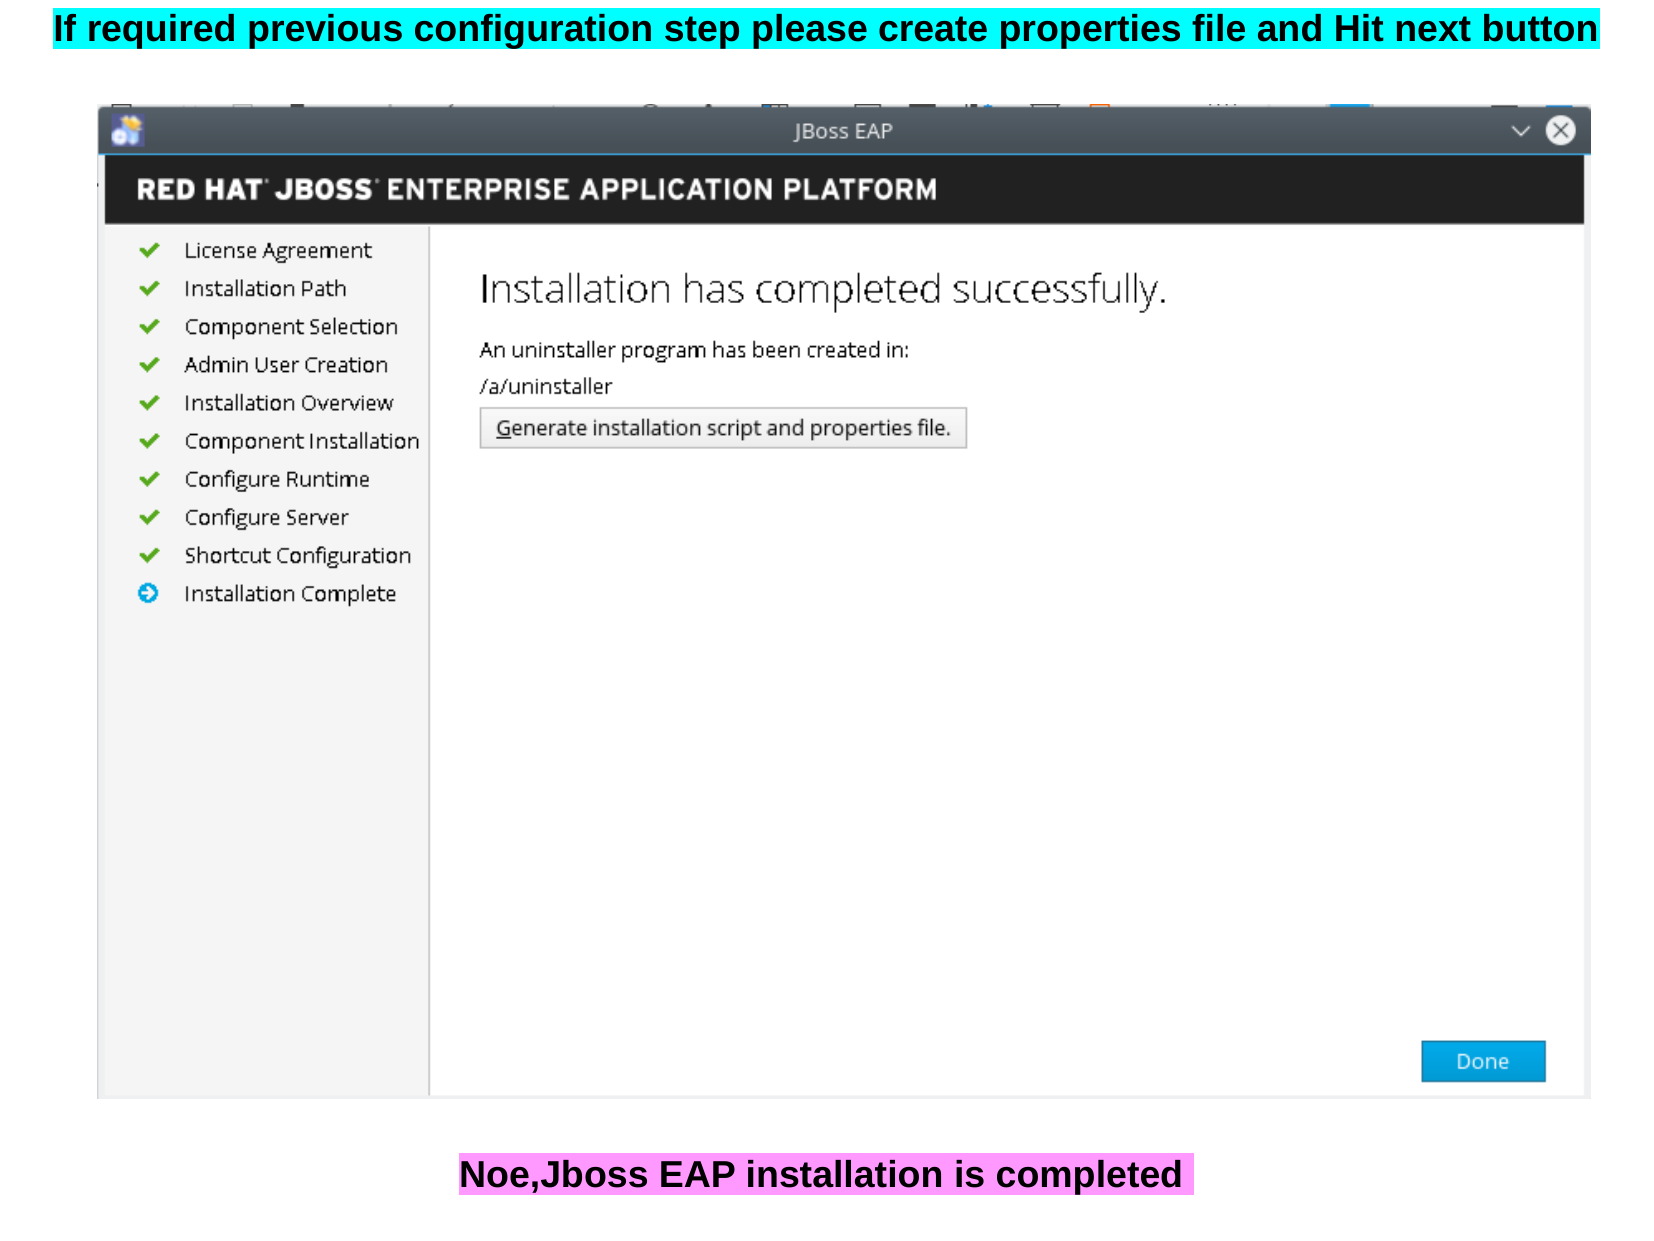

If required previous configuration step please create properties file and Hit next button
Noe,Jboss EAP installation is completed